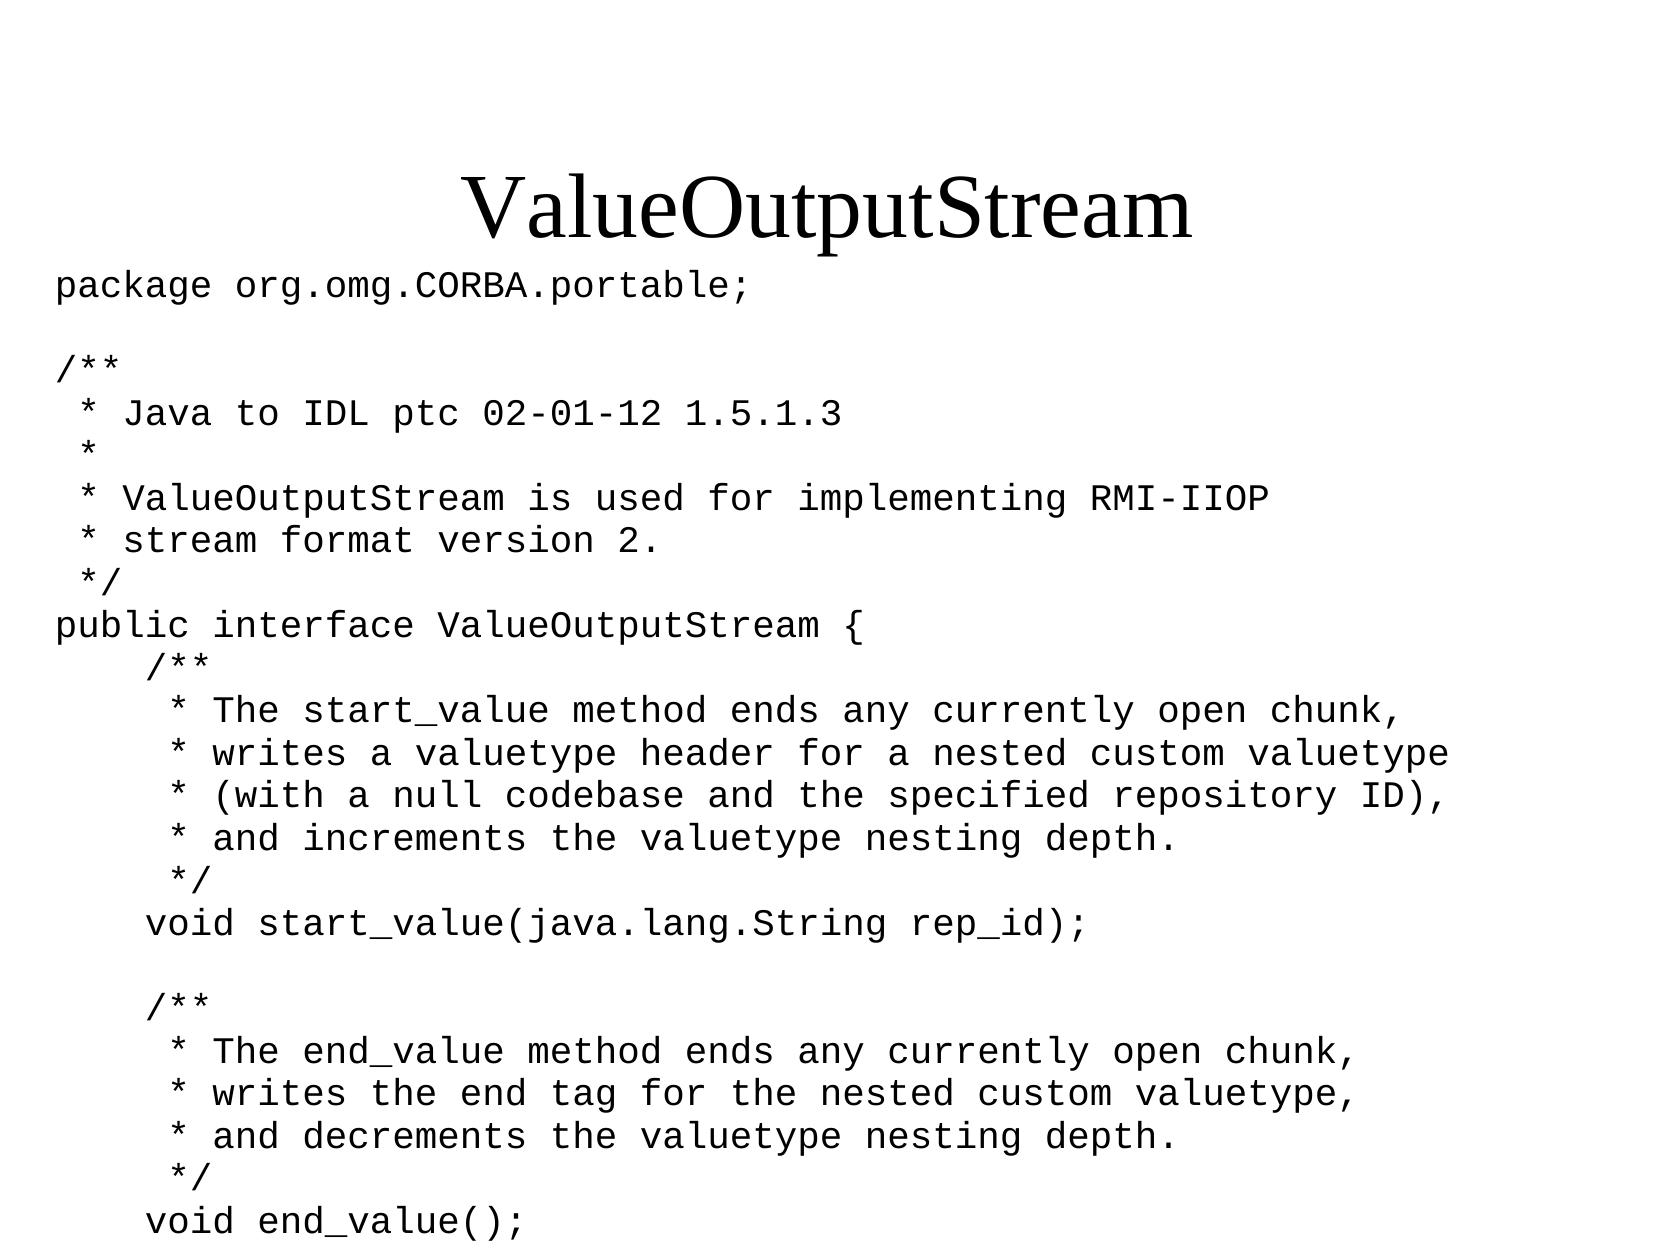

# ValueOutputStream
package org.omg.CORBA.portable;
/**
 * Java to IDL ptc 02-01-12 1.5.1.3
 *
 * ValueOutputStream is used for implementing RMI-IIOP
 * stream format version 2.
 */
public interface ValueOutputStream {
 /**
 * The start_value method ends any currently open chunk,
 * writes a valuetype header for a nested custom valuetype
 * (with a null codebase and the specified repository ID),
 * and increments the valuetype nesting depth.
 */
 void start_value(java.lang.String rep_id);
 /**
 * The end_value method ends any currently open chunk,
 * writes the end tag for the nested custom valuetype,
 * and decrements the valuetype nesting depth.
 */
 void end_value();
}